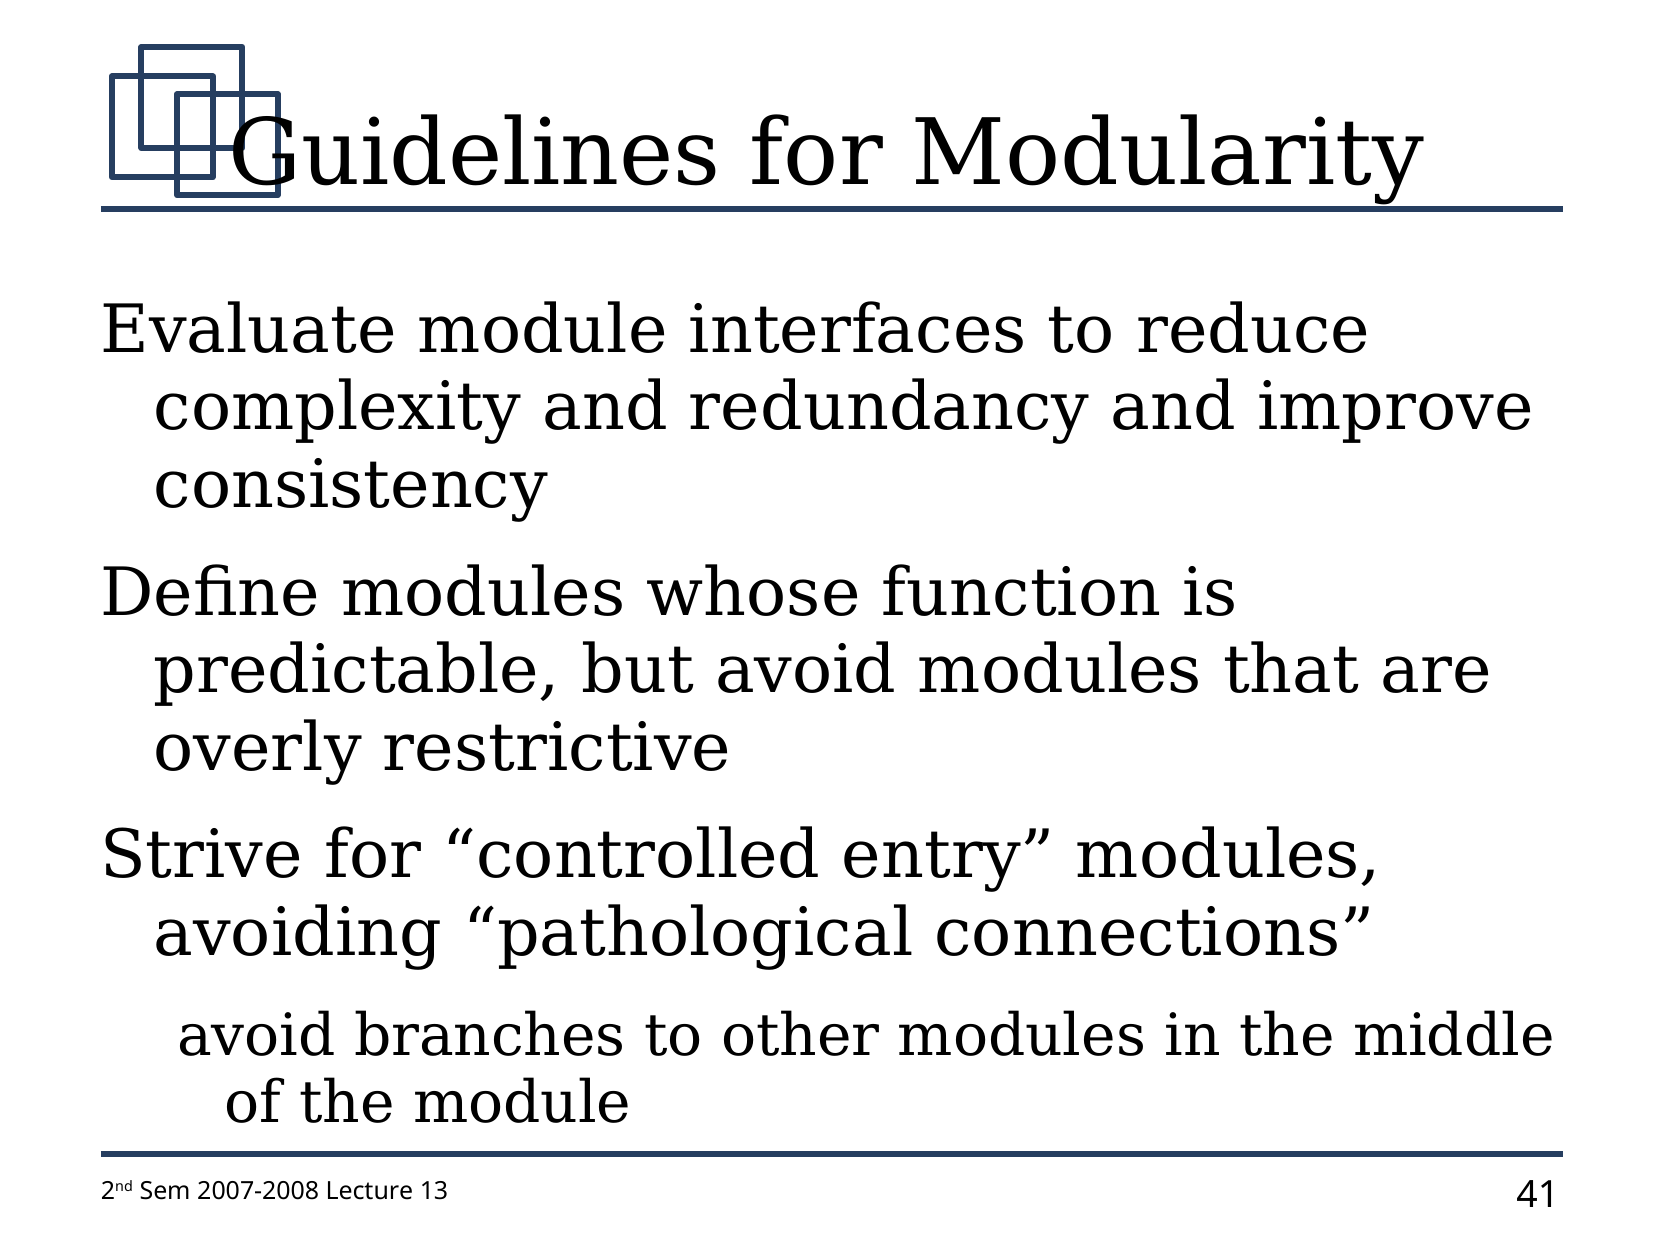

# Guidelines for Modularity
Evaluate module interfaces to reduce complexity and redundancy and improve consistency
Define modules whose function is predictable, but avoid modules that are overly restrictive
Strive for “controlled entry” modules, avoiding “pathological connections”
avoid branches to other modules in the middle of the module